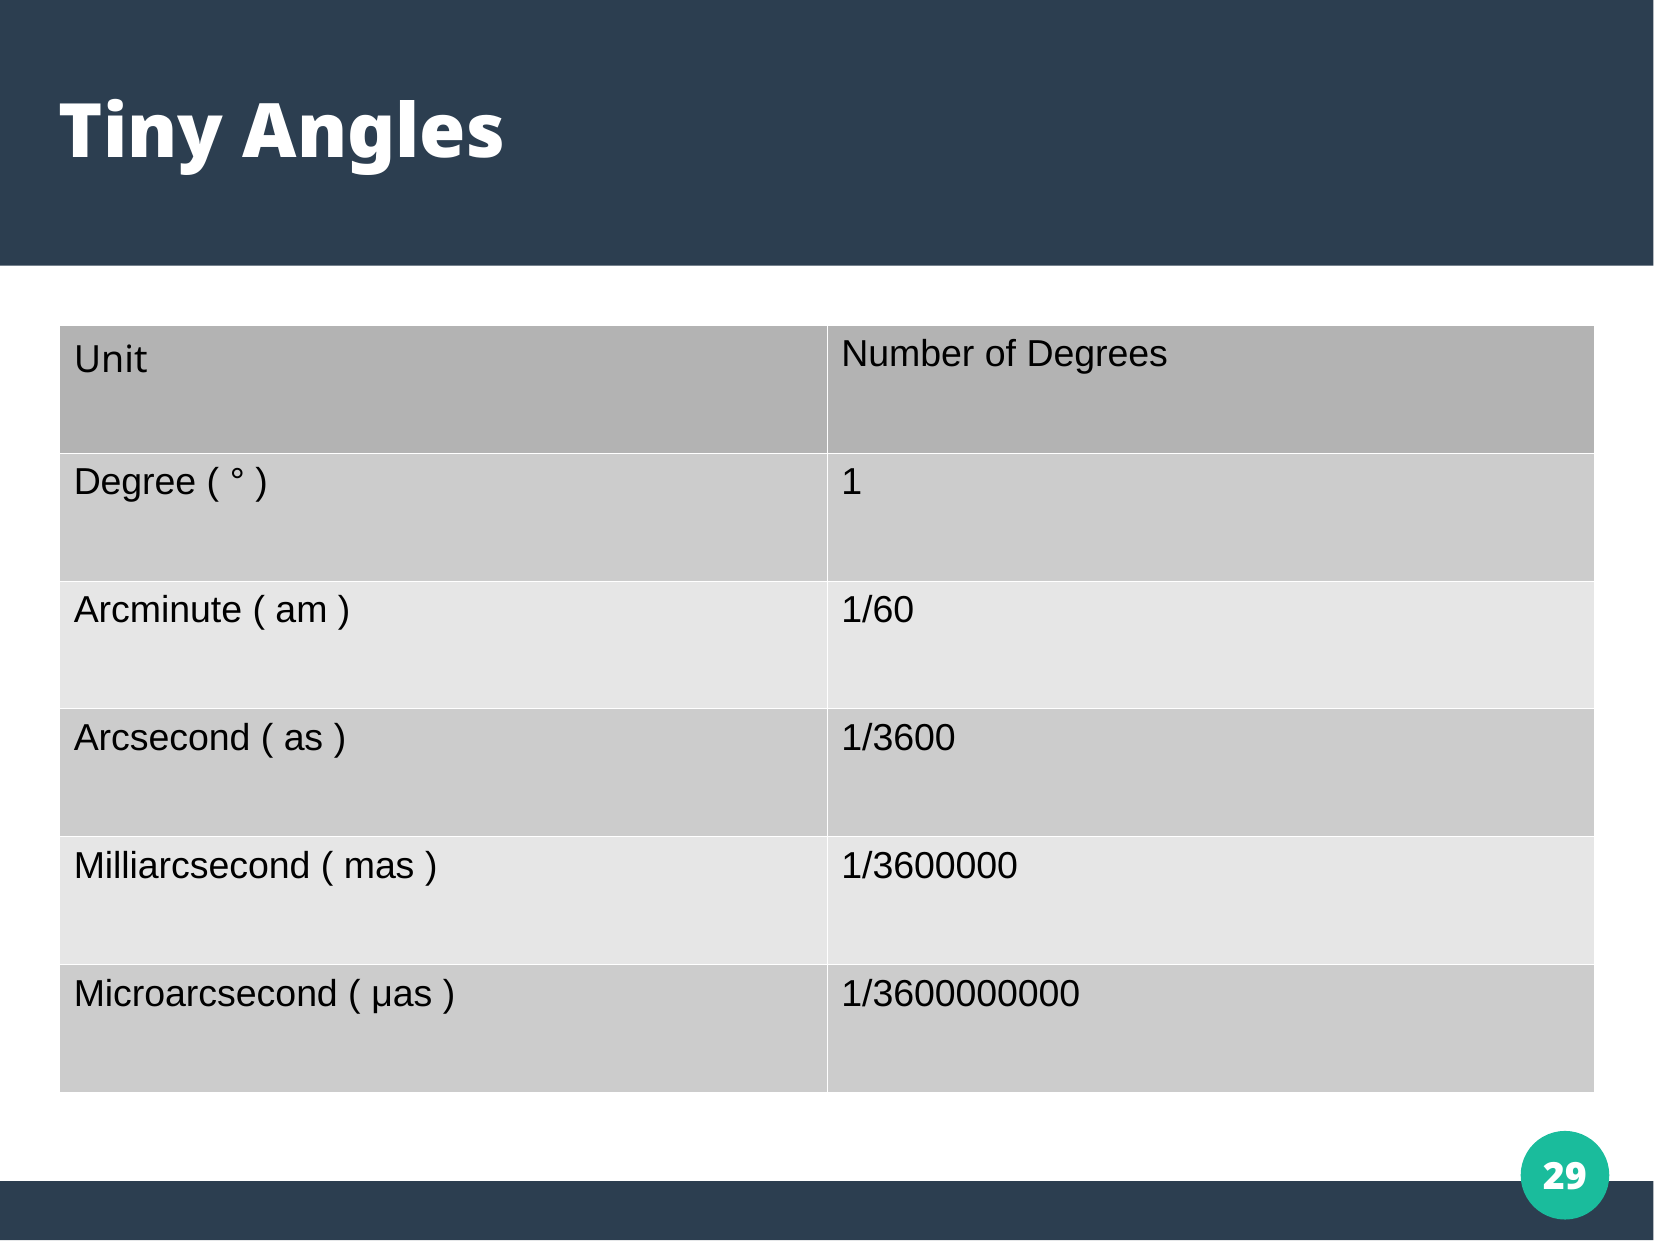

# Tiny Angles
| Unit | Number of Degrees |
| --- | --- |
| Degree ( ° ) | 1 |
| Arcminute ( am ) | 1/60 |
| Arcsecond ( as ) | 1/3600 |
| Milliarcsecond ( mas ) | 1/3600000 |
| Microarcsecond ( μas ) | 1/3600000000 |
29